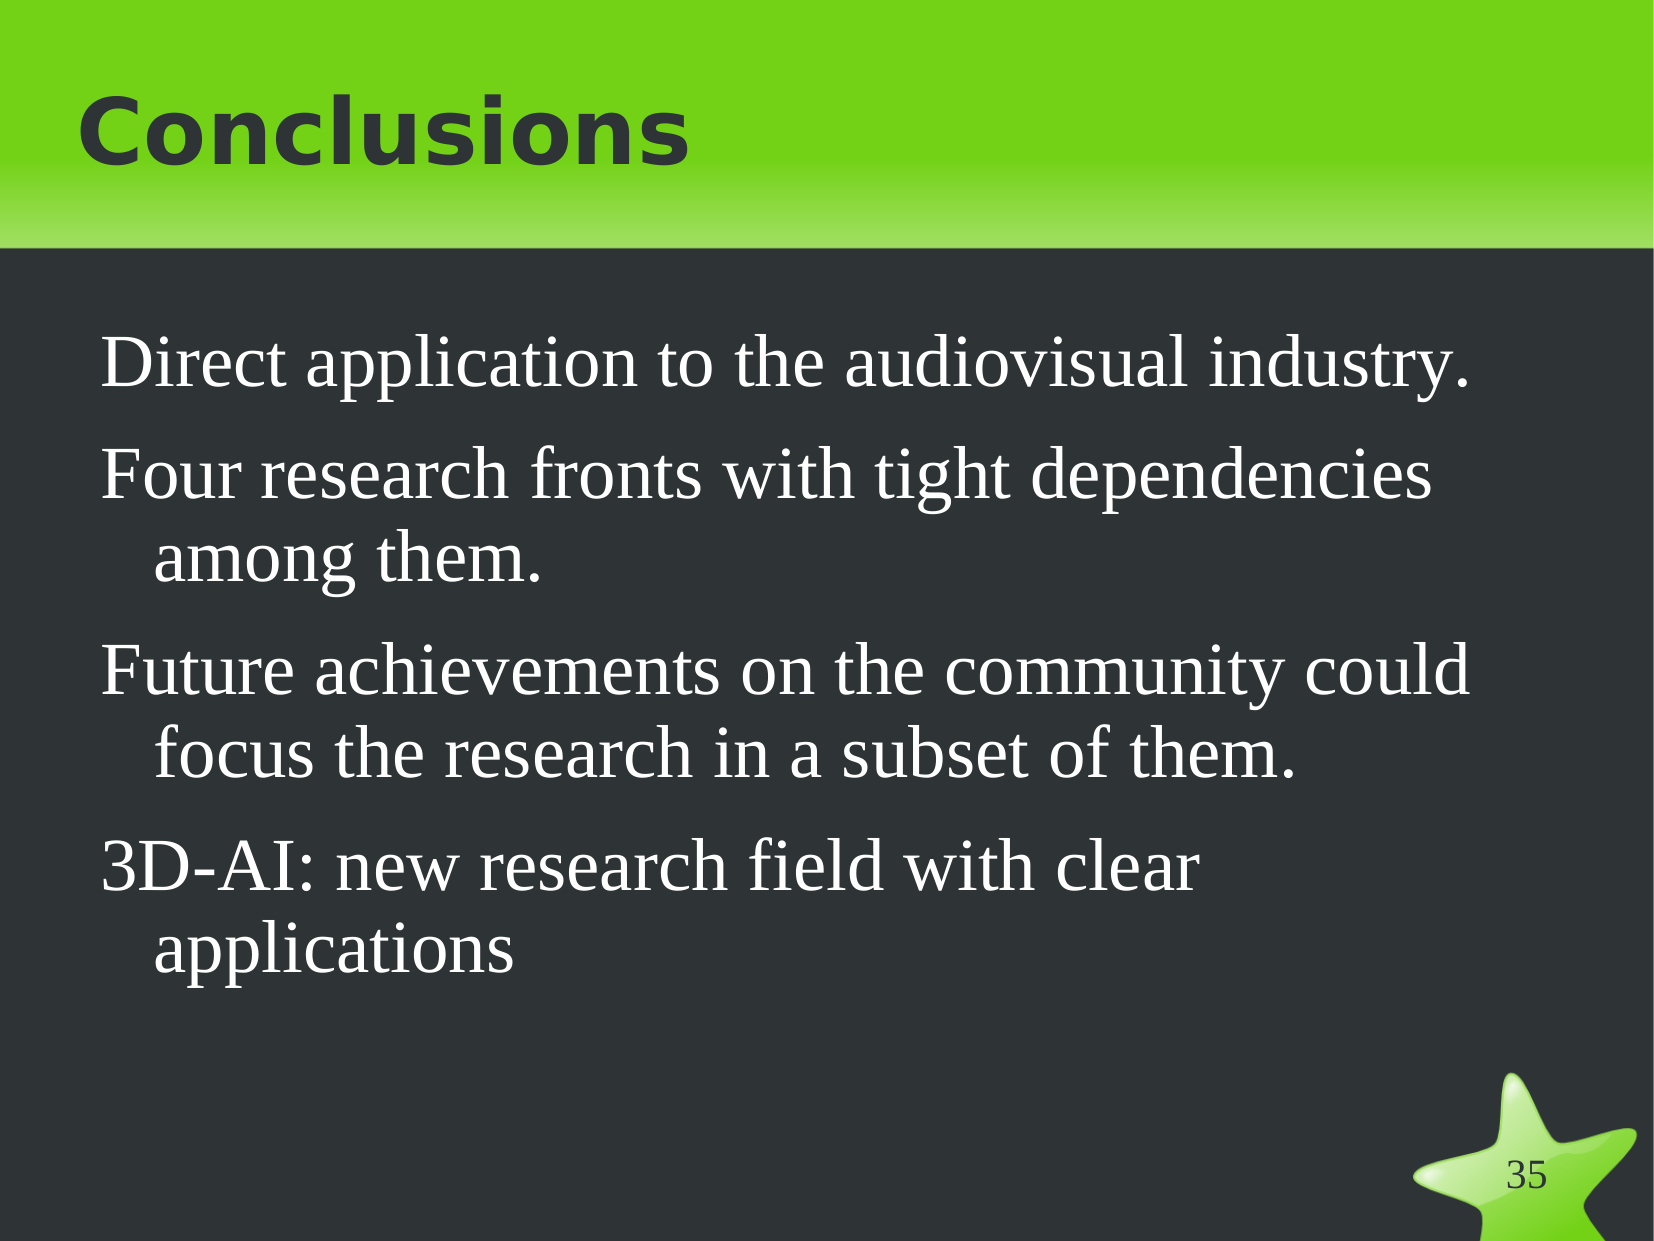

# Conclusions
Direct application to the audiovisual industry.
Four research fronts with tight dependencies among them.
Future achievements on the community could focus the research in a subset of them.
3D-AI: new research field with clear applications
35